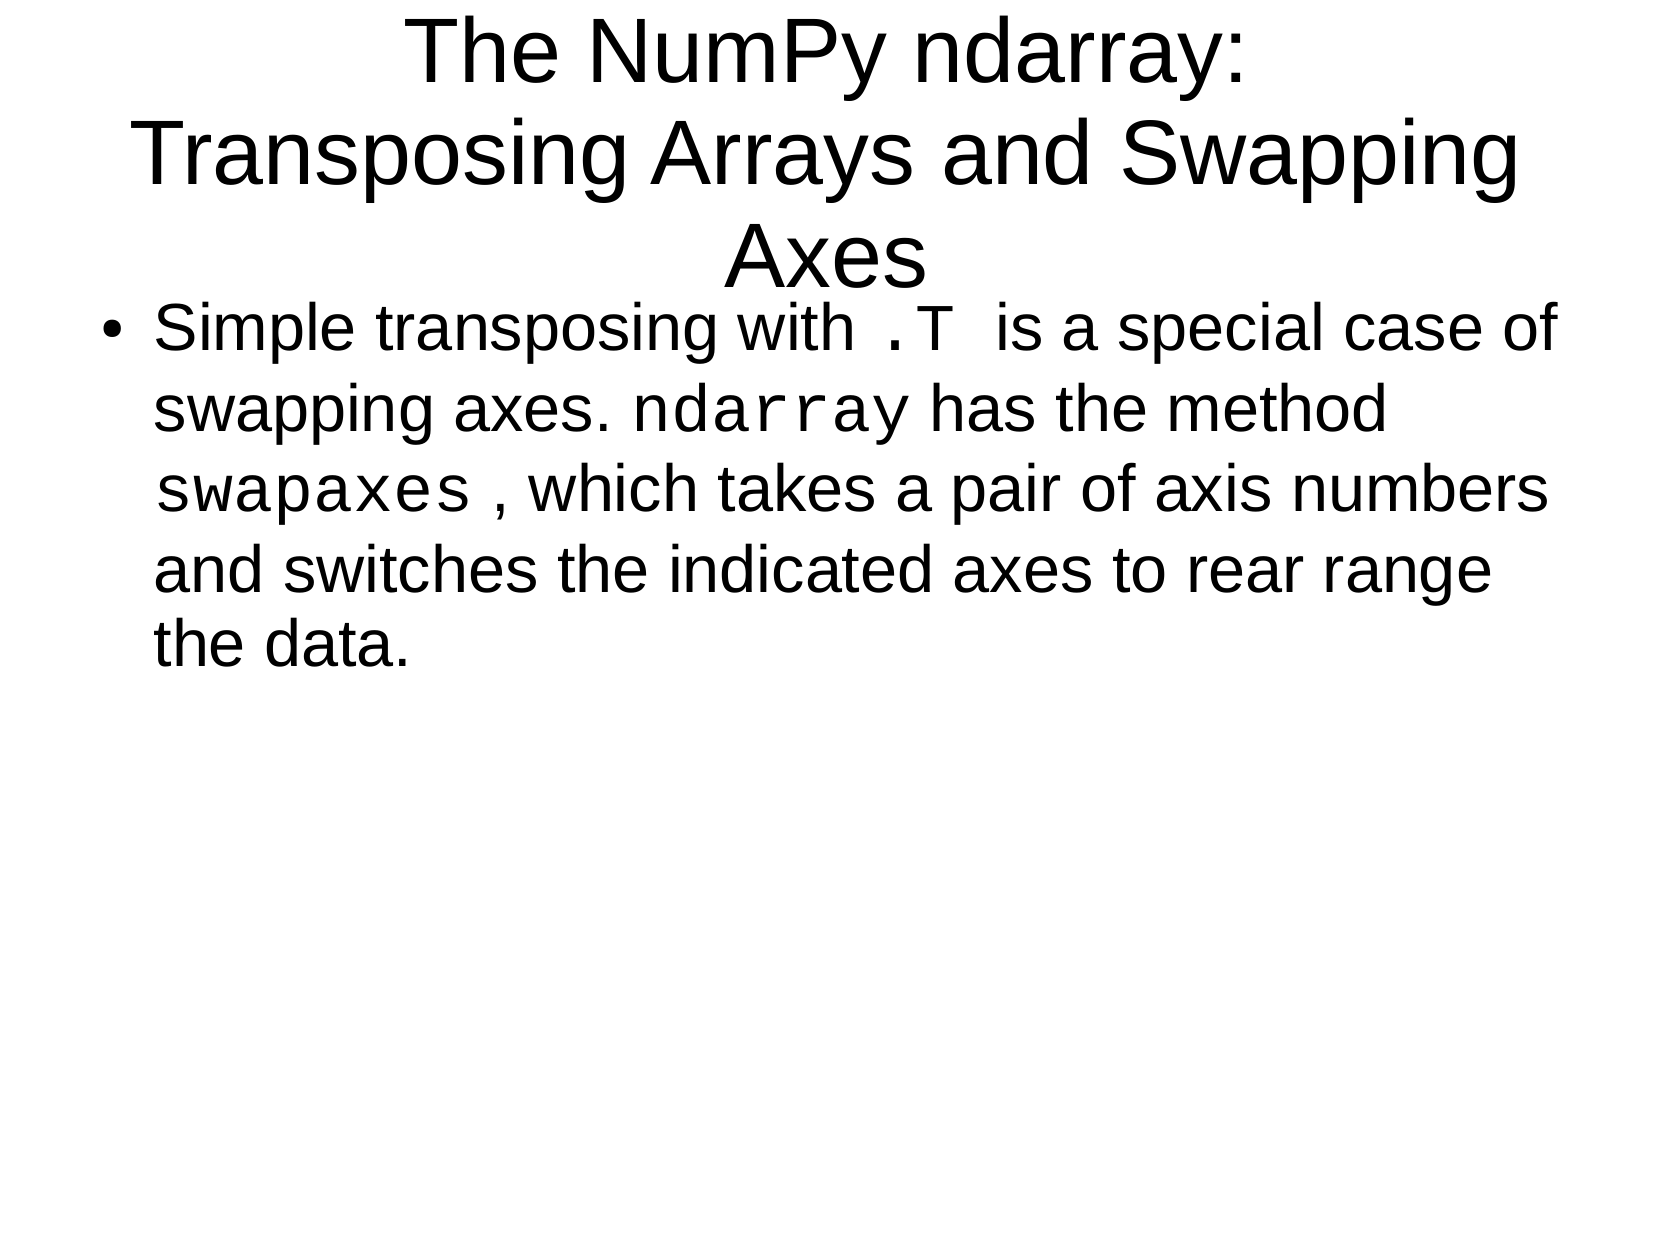

# The NumPy ndarray: Transposing Arrays and Swapping Axes
Simple transposing with .T is a special case of swapping axes. ndarray has the method swapaxes , which takes a pair of axis numbers and switches the indicated axes to rear range the data.